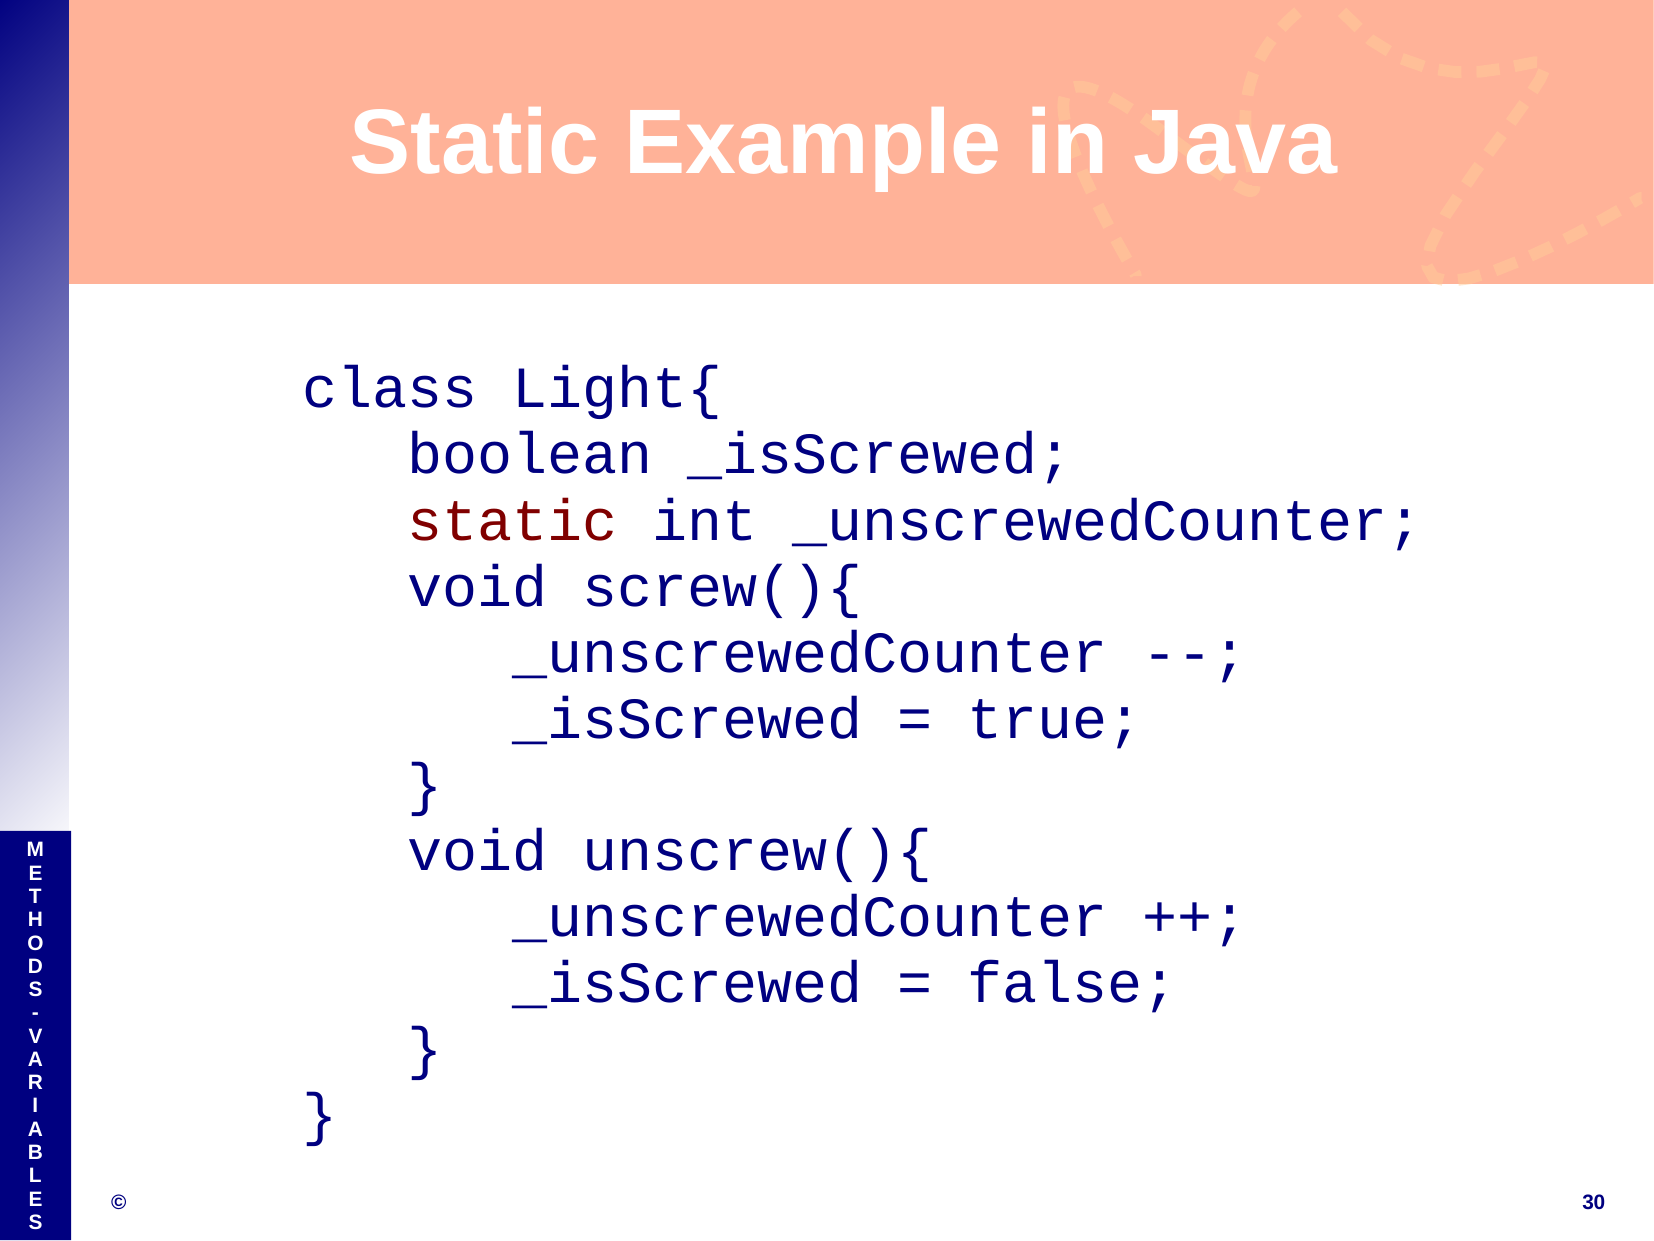

# Static Example in Java
class Light{
 boolean _isScrewed;
 static int _unscrewedCounter;
 void screw(){
 _unscrewedCounter --;
 _isScrewed = true;
 }
 void unscrew(){
 _unscrewedCounter ++;
 _isScrewed = false;
 }
}
M
E
T
H
O
D
S
-
V
A
R
I
A
B
L
E
S